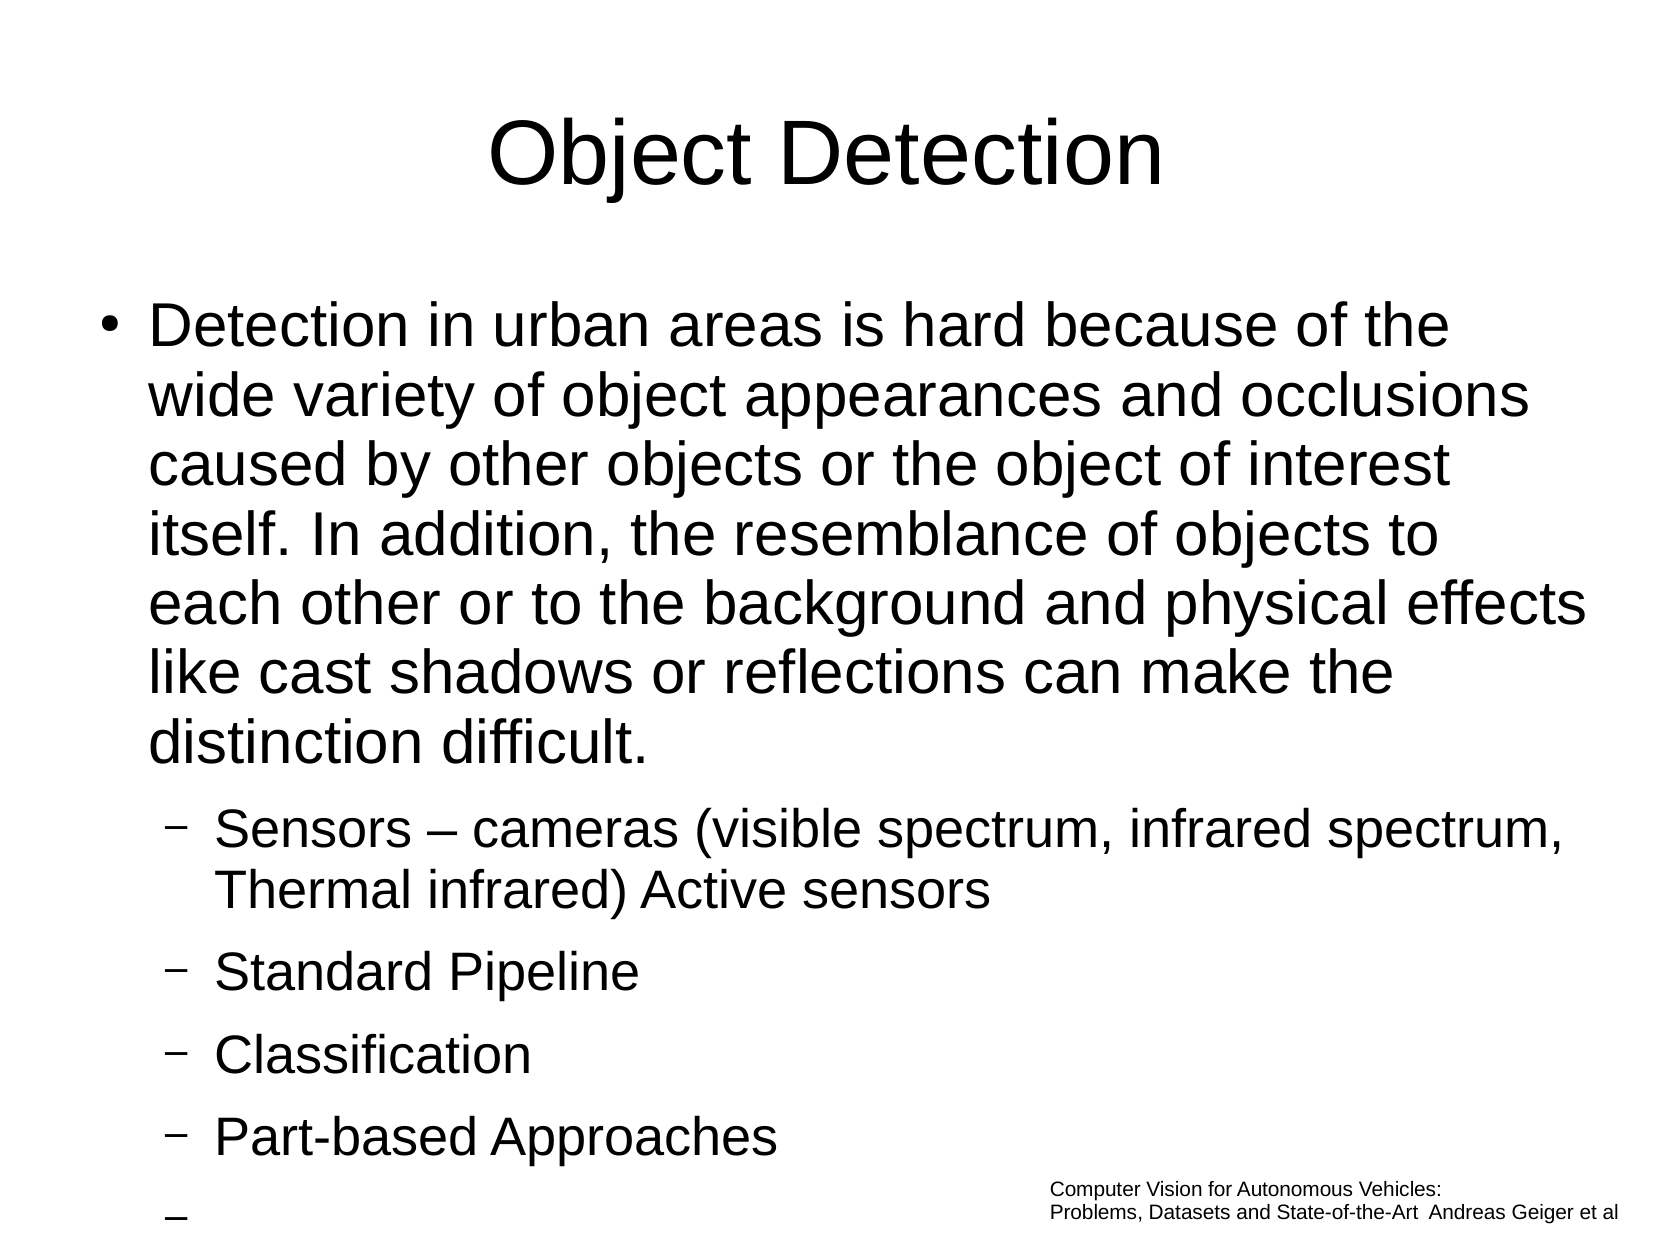

# Object Detection
Detection in urban areas is hard because of the wide variety of object appearances and occlusions caused by other objects or the object of interest itself. In addition, the resemblance of objects to each other or to the background and physical effects like cast shadows or reflections can make the distinction difficult.
Sensors – cameras (visible spectrum, infrared spectrum, Thermal infrared) Active sensors
Standard Pipeline
Classification
Part-based Approaches
Computer Vision for Autonomous Vehicles:
Problems, Datasets and State-of-the-Art Andreas Geiger et al